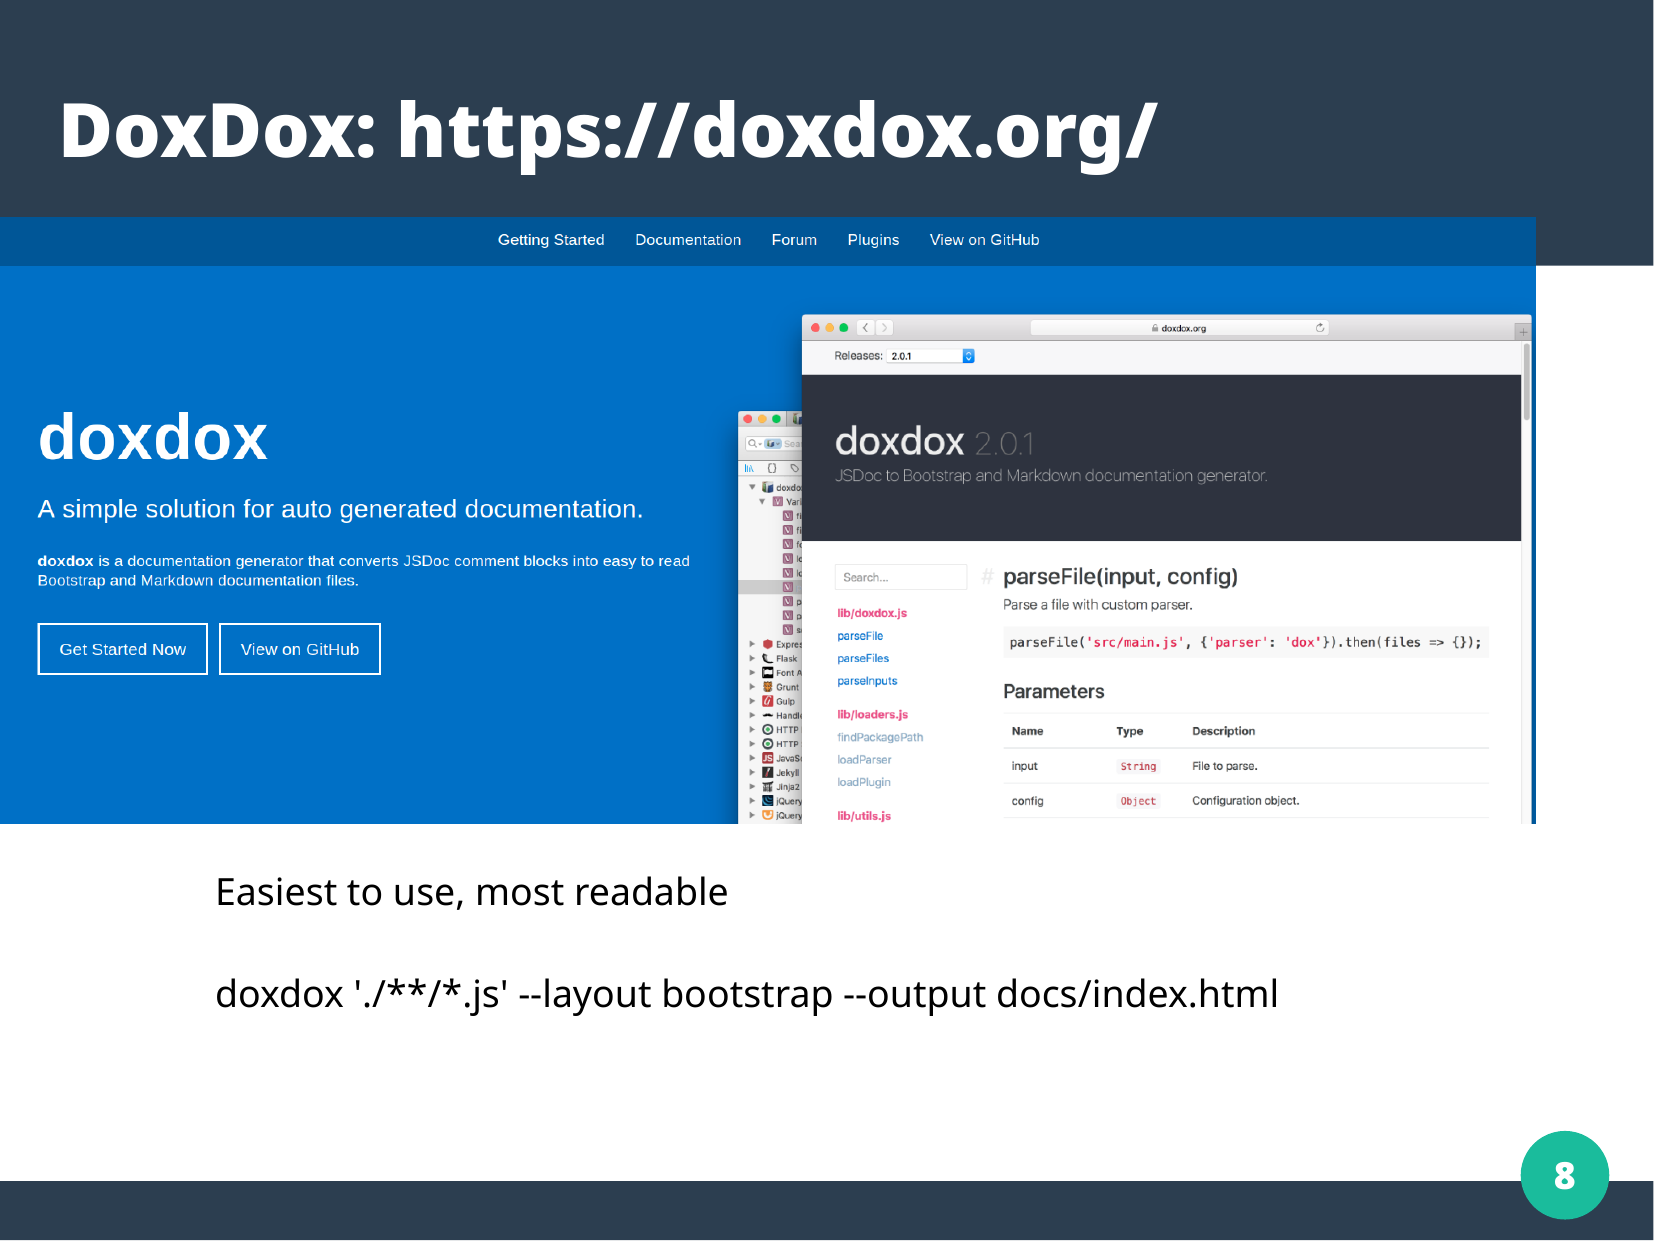

# DoxDox: https://doxdox.org/
Easiest to use, most readable
doxdox './**/*.js' --layout bootstrap --output docs/index.html
8